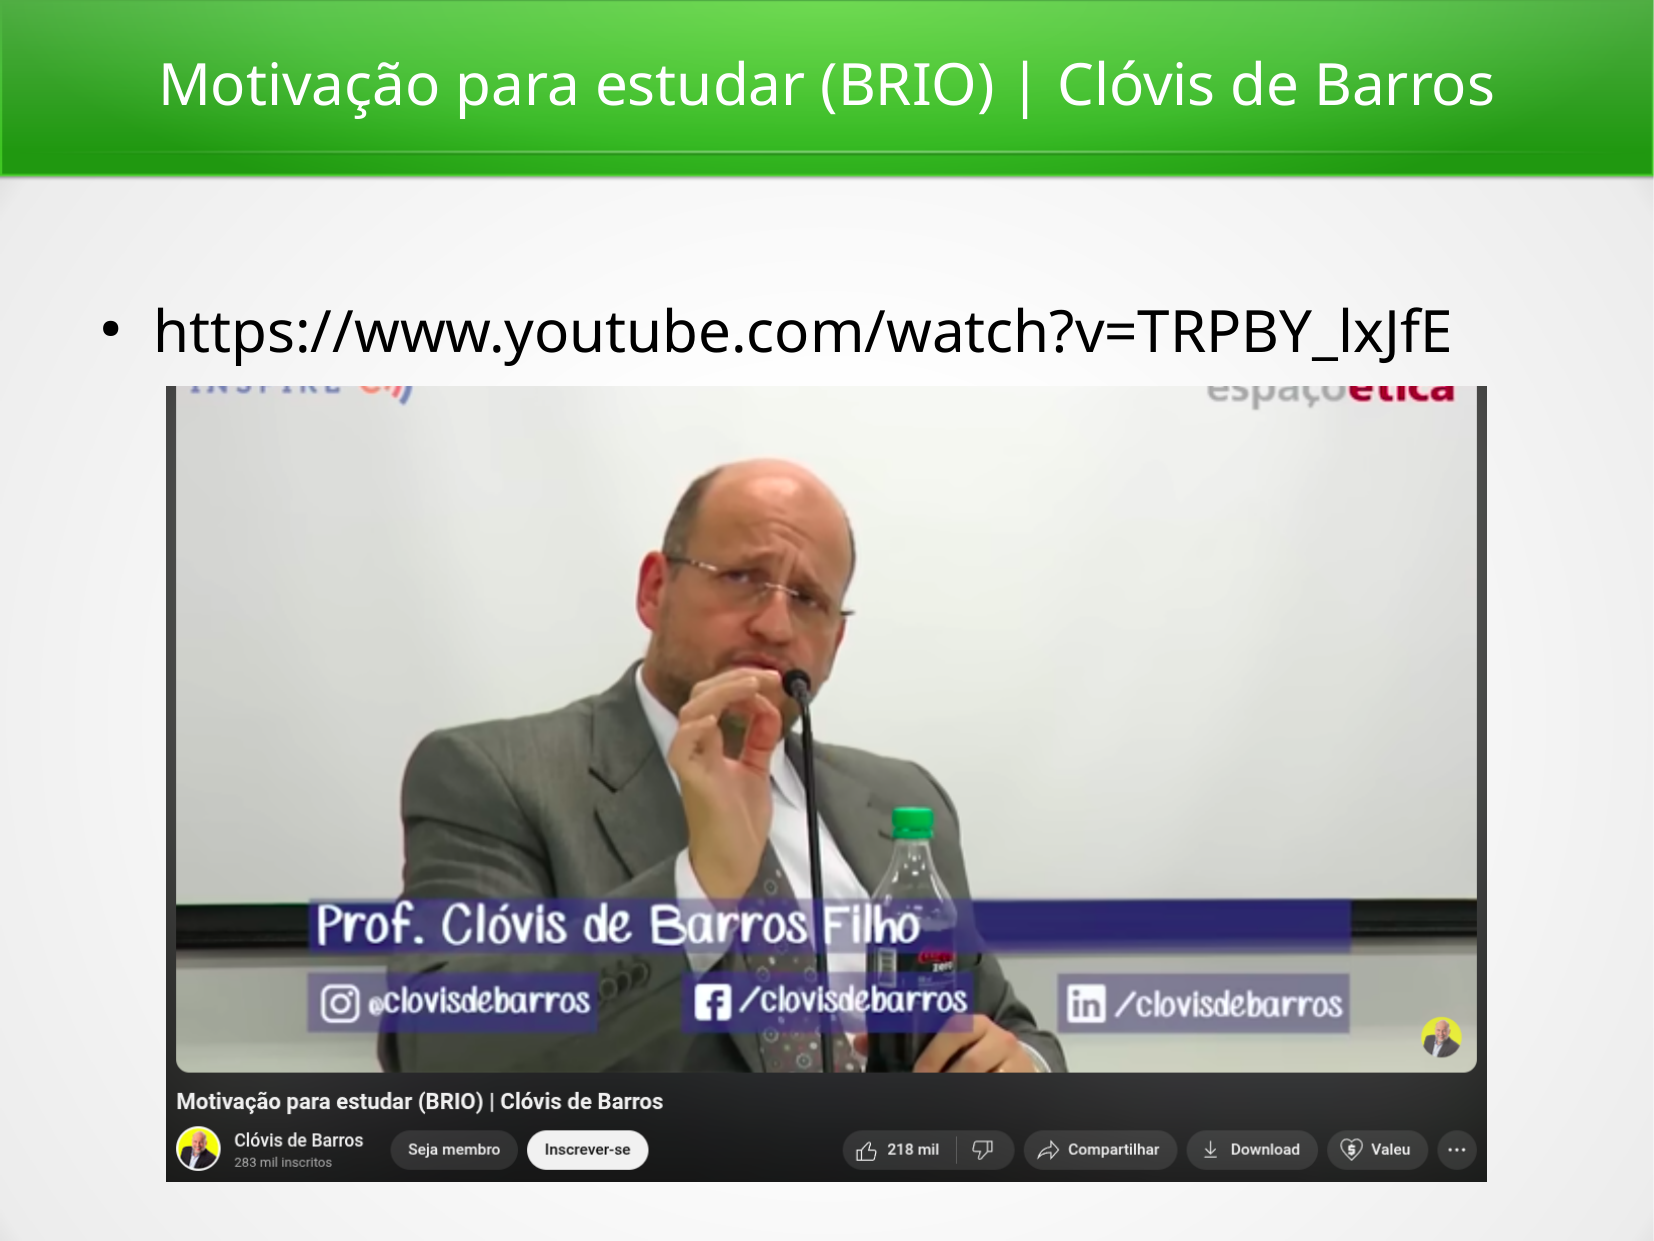

# Motivação para estudar (BRIO) | Clóvis de Barros
https://www.youtube.com/watch?v=TRPBY_lxJfE